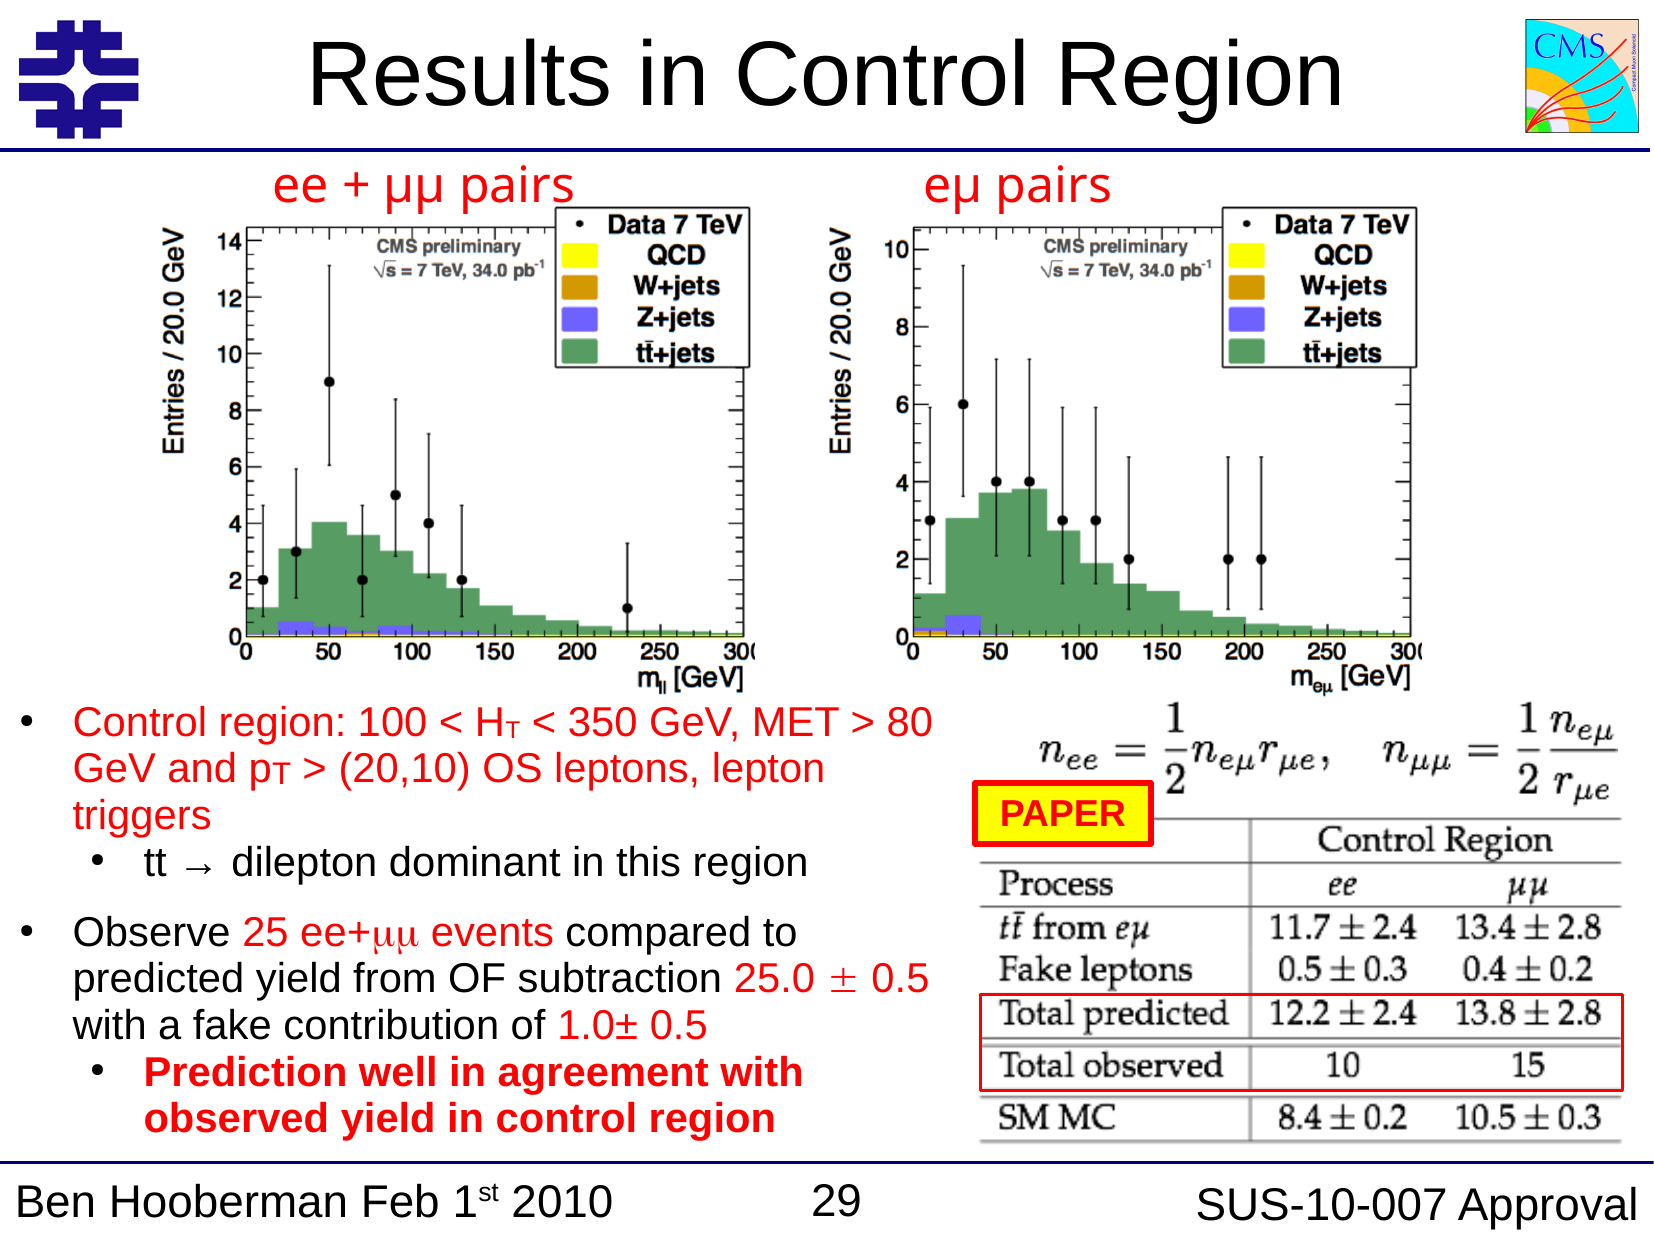

# Results in Control Region
ee + μμ pairs
eμ pairs
Control region: 100 < HT < 350 GeV, MET > 80 GeV and pT > (20,10) OS leptons, lepton triggers
tt → dilepton dominant in this region
Observe 25 ee+mm events compared to predicted yield from OF subtraction 25.0  0.5 with a fake contribution of 1.0± 0.5
Prediction well in agreement with observed yield in control region
PAPER
29